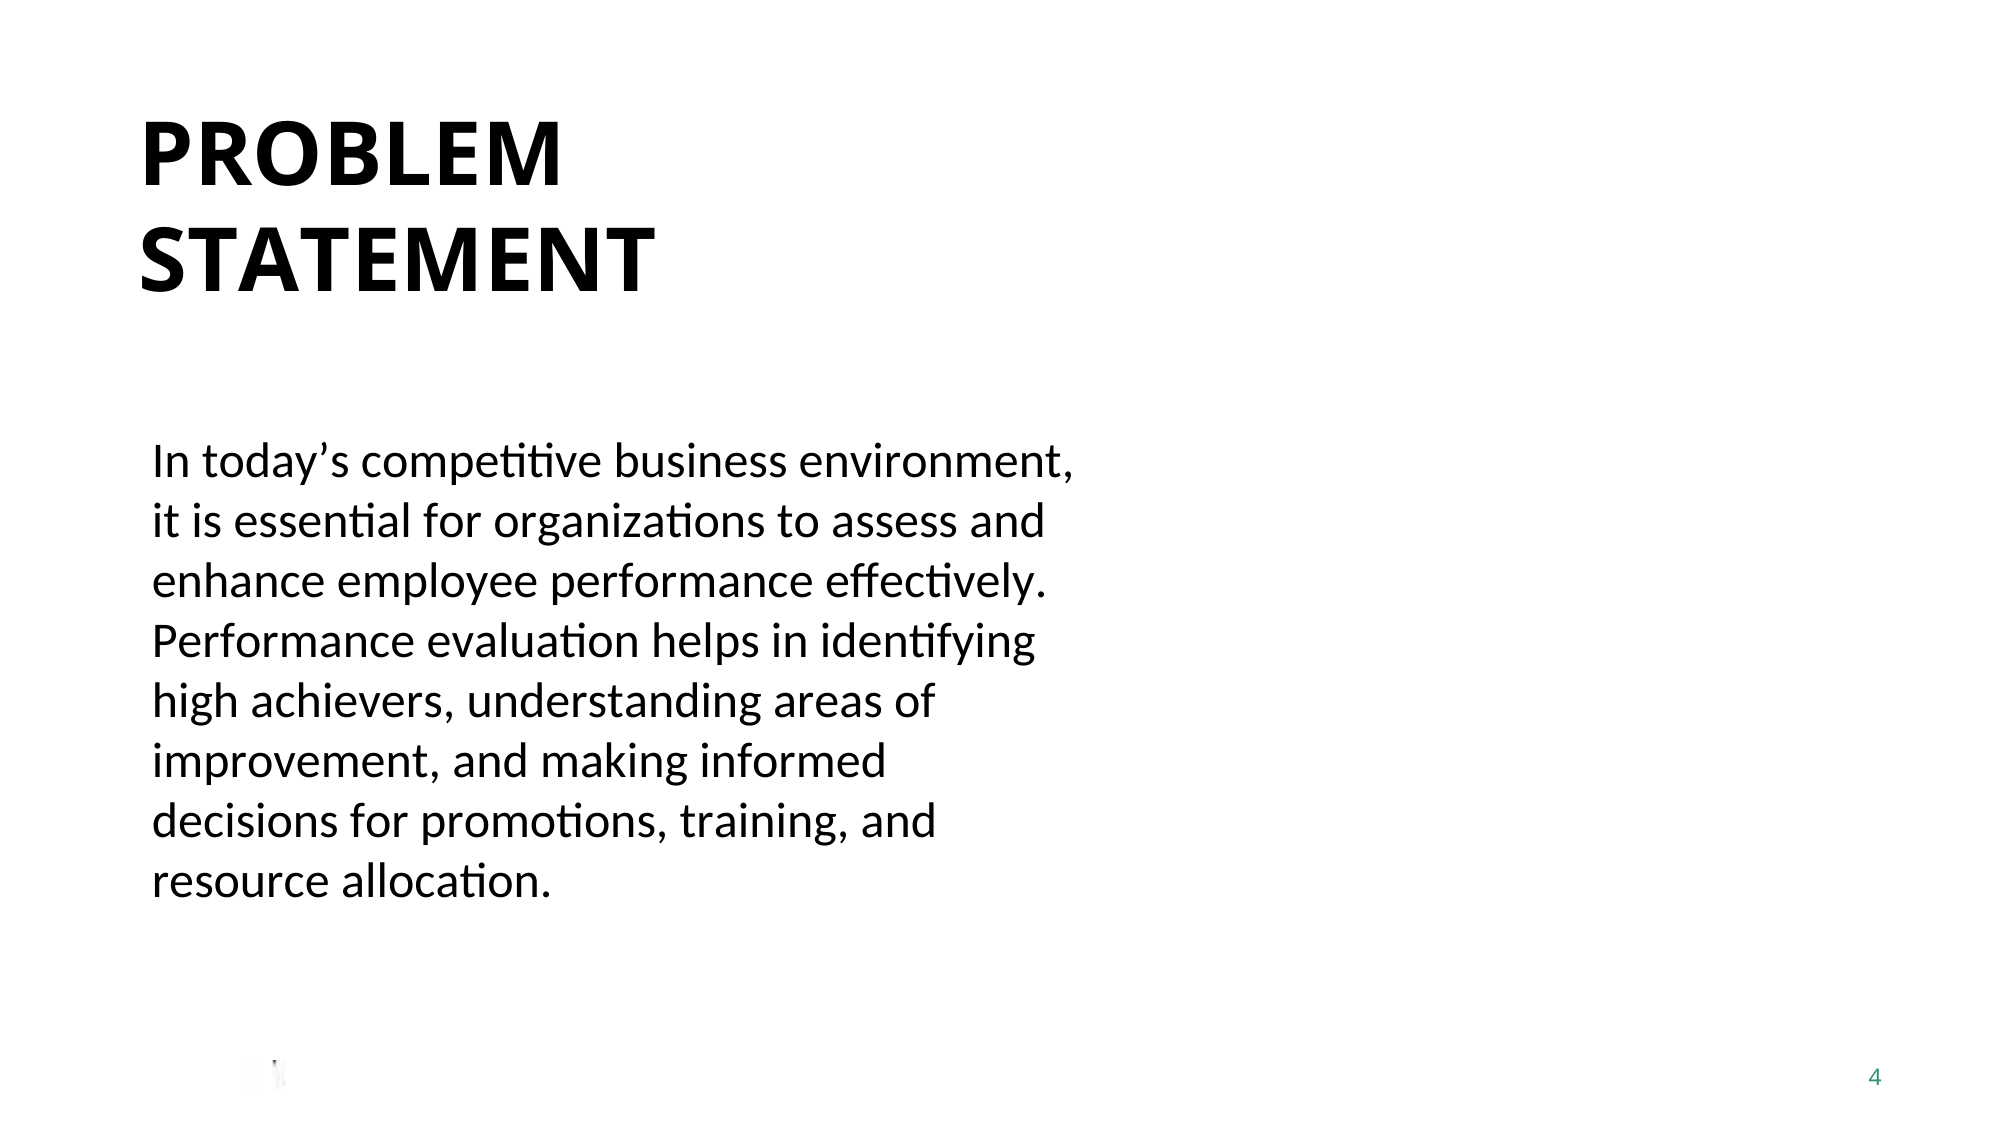

# PROBLEM	STATEMENT
In today’s competitive business environment, it is essential for organizations to assess and enhance employee performance effectively. Performance evaluation helps in identifying high achievers, understanding areas of improvement, and making informed decisions for promotions, training, and resource allocation.